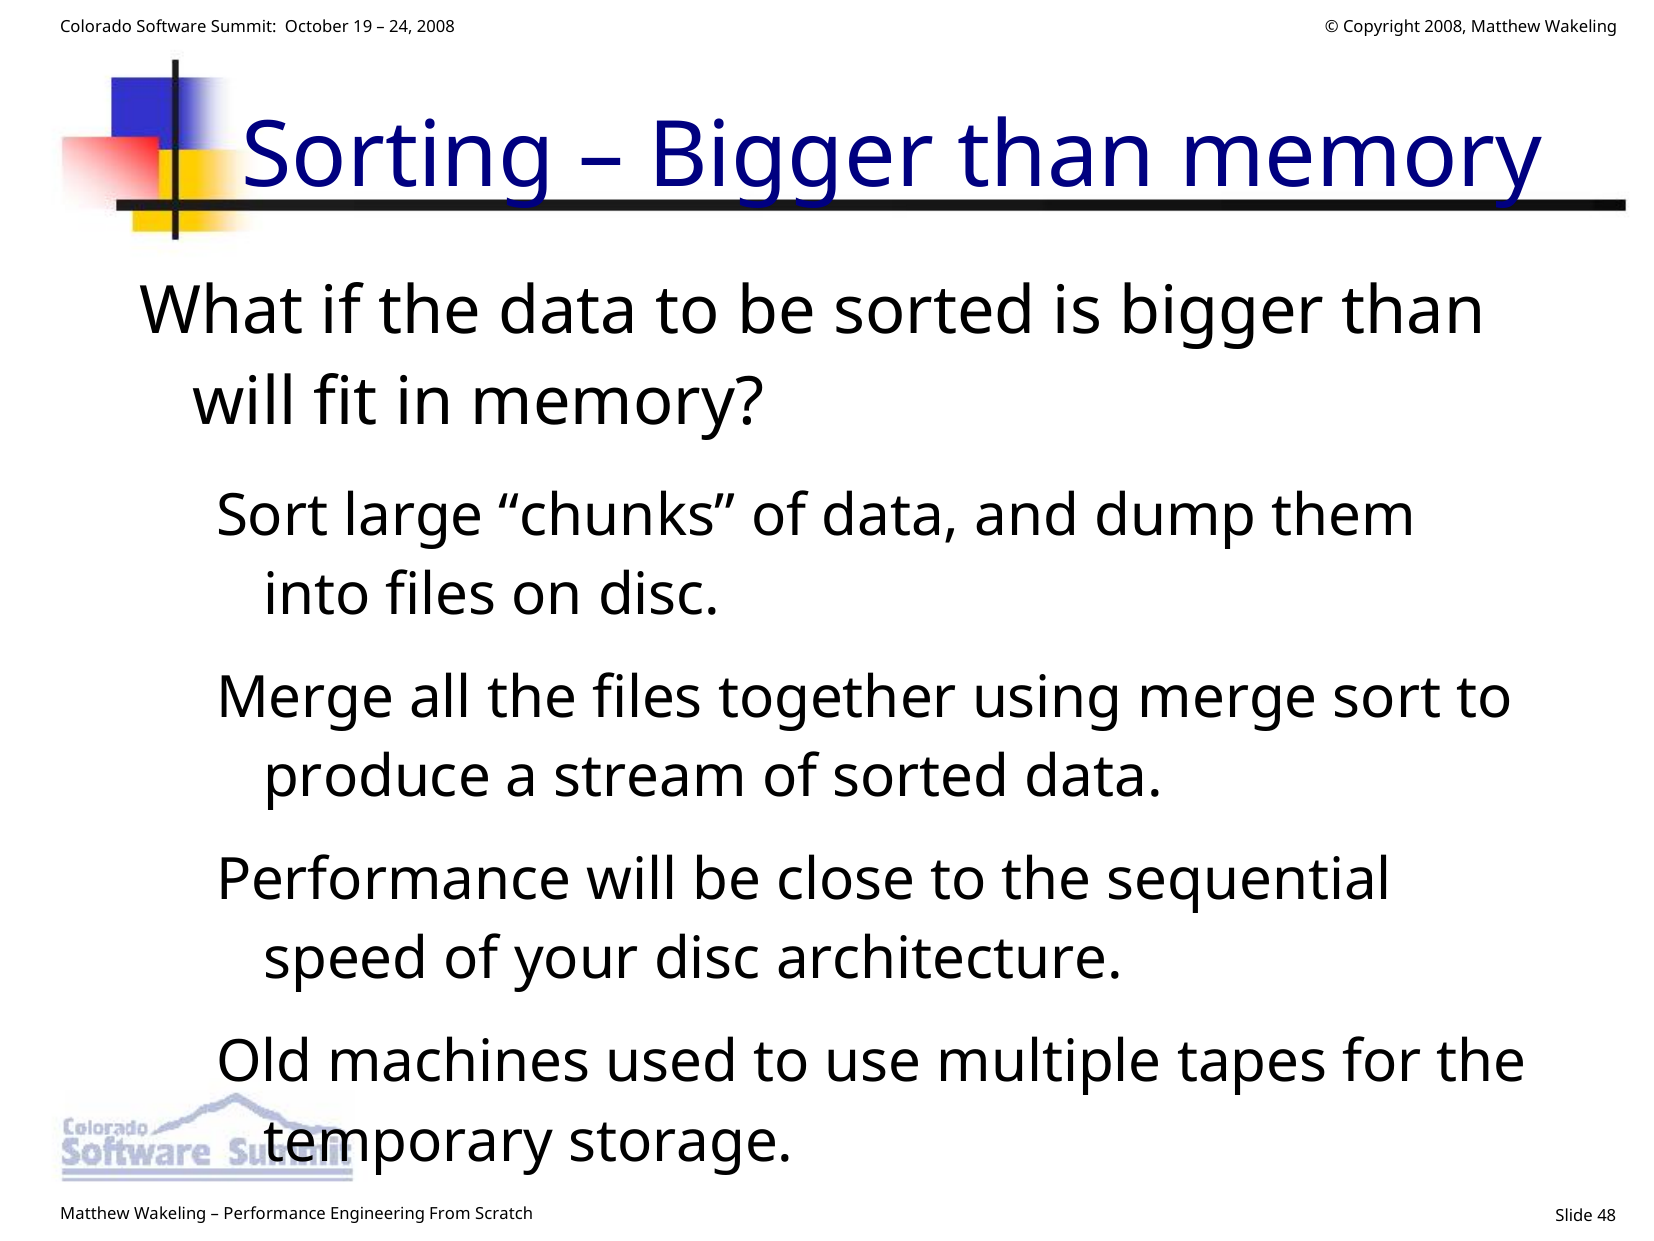

# Sorting – Bigger than memory
What if the data to be sorted is bigger than will fit in memory?
Sort large “chunks” of data, and dump them into files on disc.
Merge all the files together using merge sort to produce a stream of sorted data.
Performance will be close to the sequential speed of your disc architecture.
Old machines used to use multiple tapes for the temporary storage.